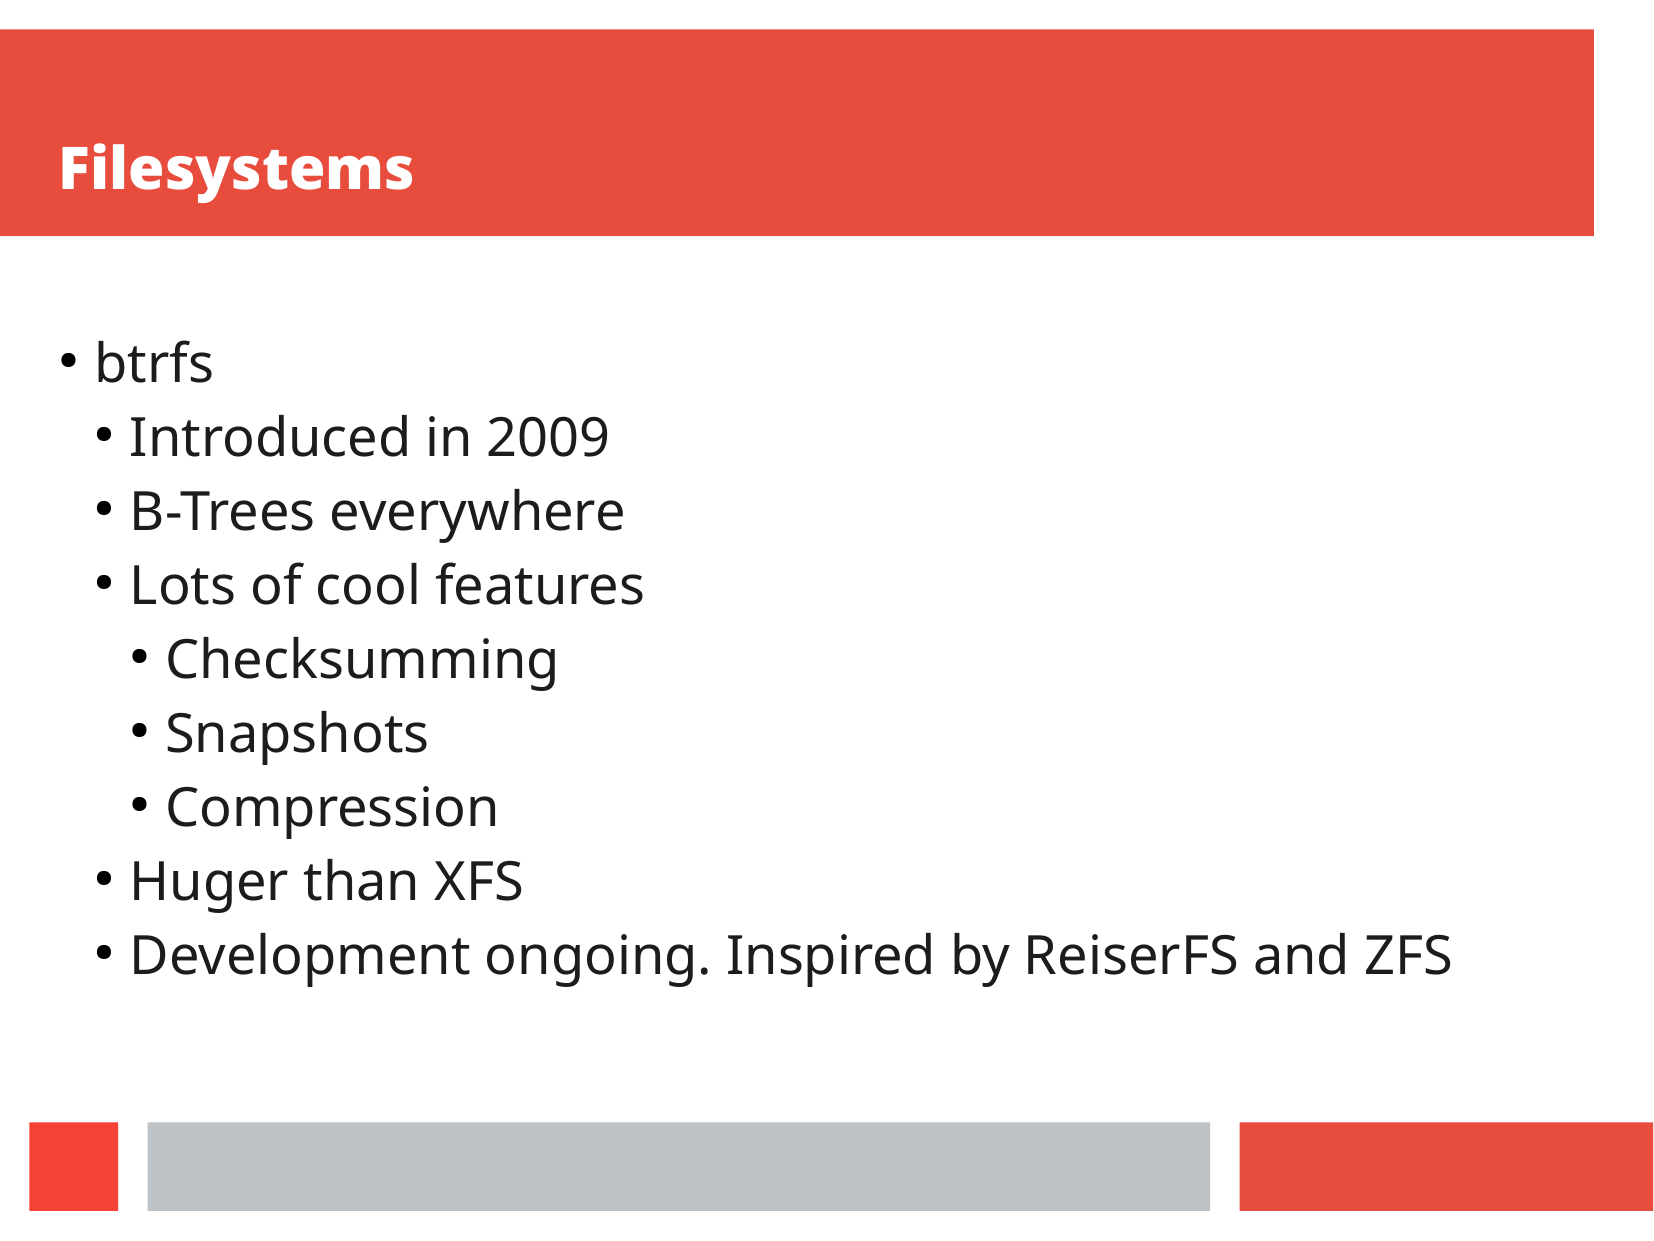

# Filesystems
btrfs
Introduced in 2009
B-Trees everywhere
Lots of cool features
Checksumming
Snapshots
Compression
Huger than XFS
Development ongoing. Inspired by ReiserFS and ZFS